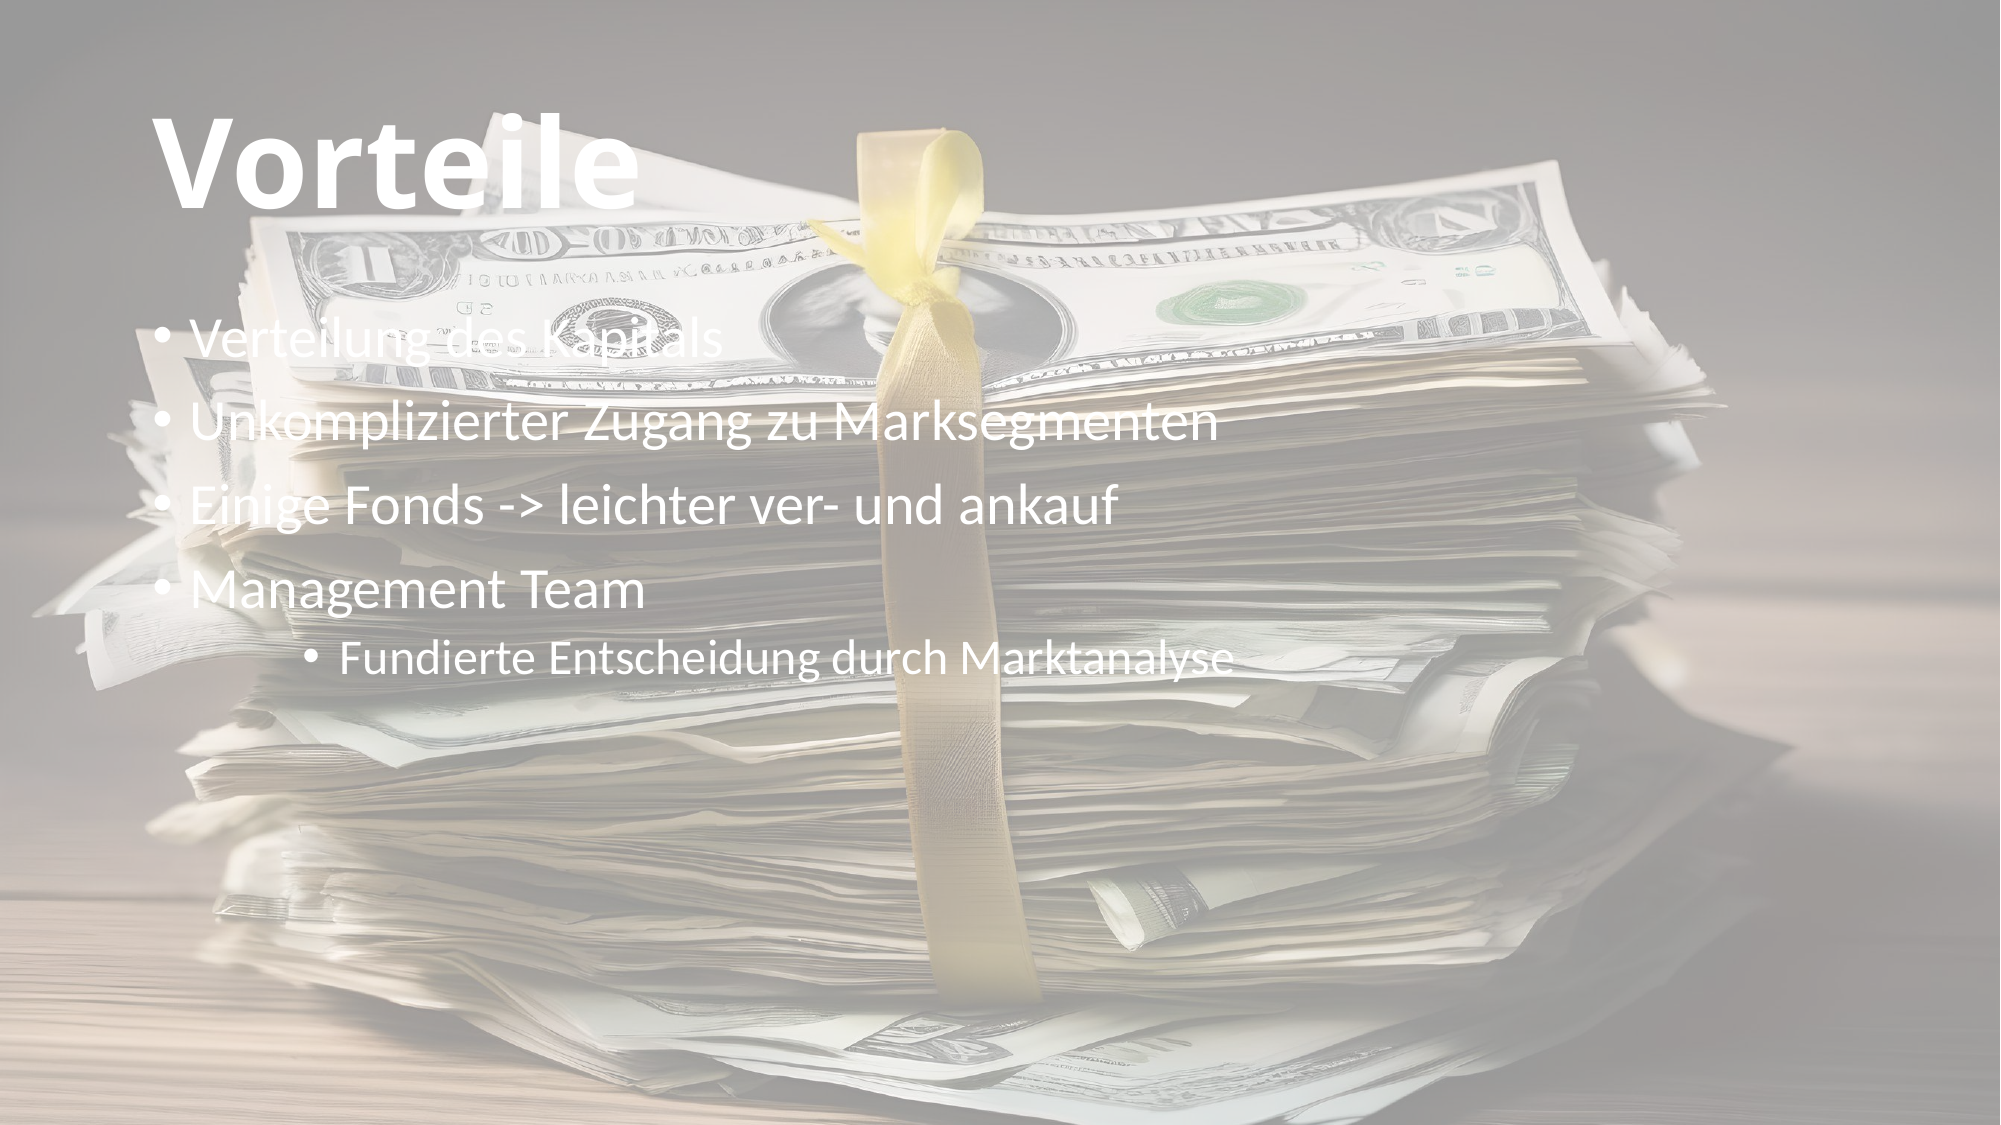

# Vorteile
Verteilung des Kapitals
Unkomplizierter Zugang zu Marksegmenten
Einige Fonds -> leichter ver- und ankauf
Management Team
Fundierte Entscheidung durch Marktanalyse